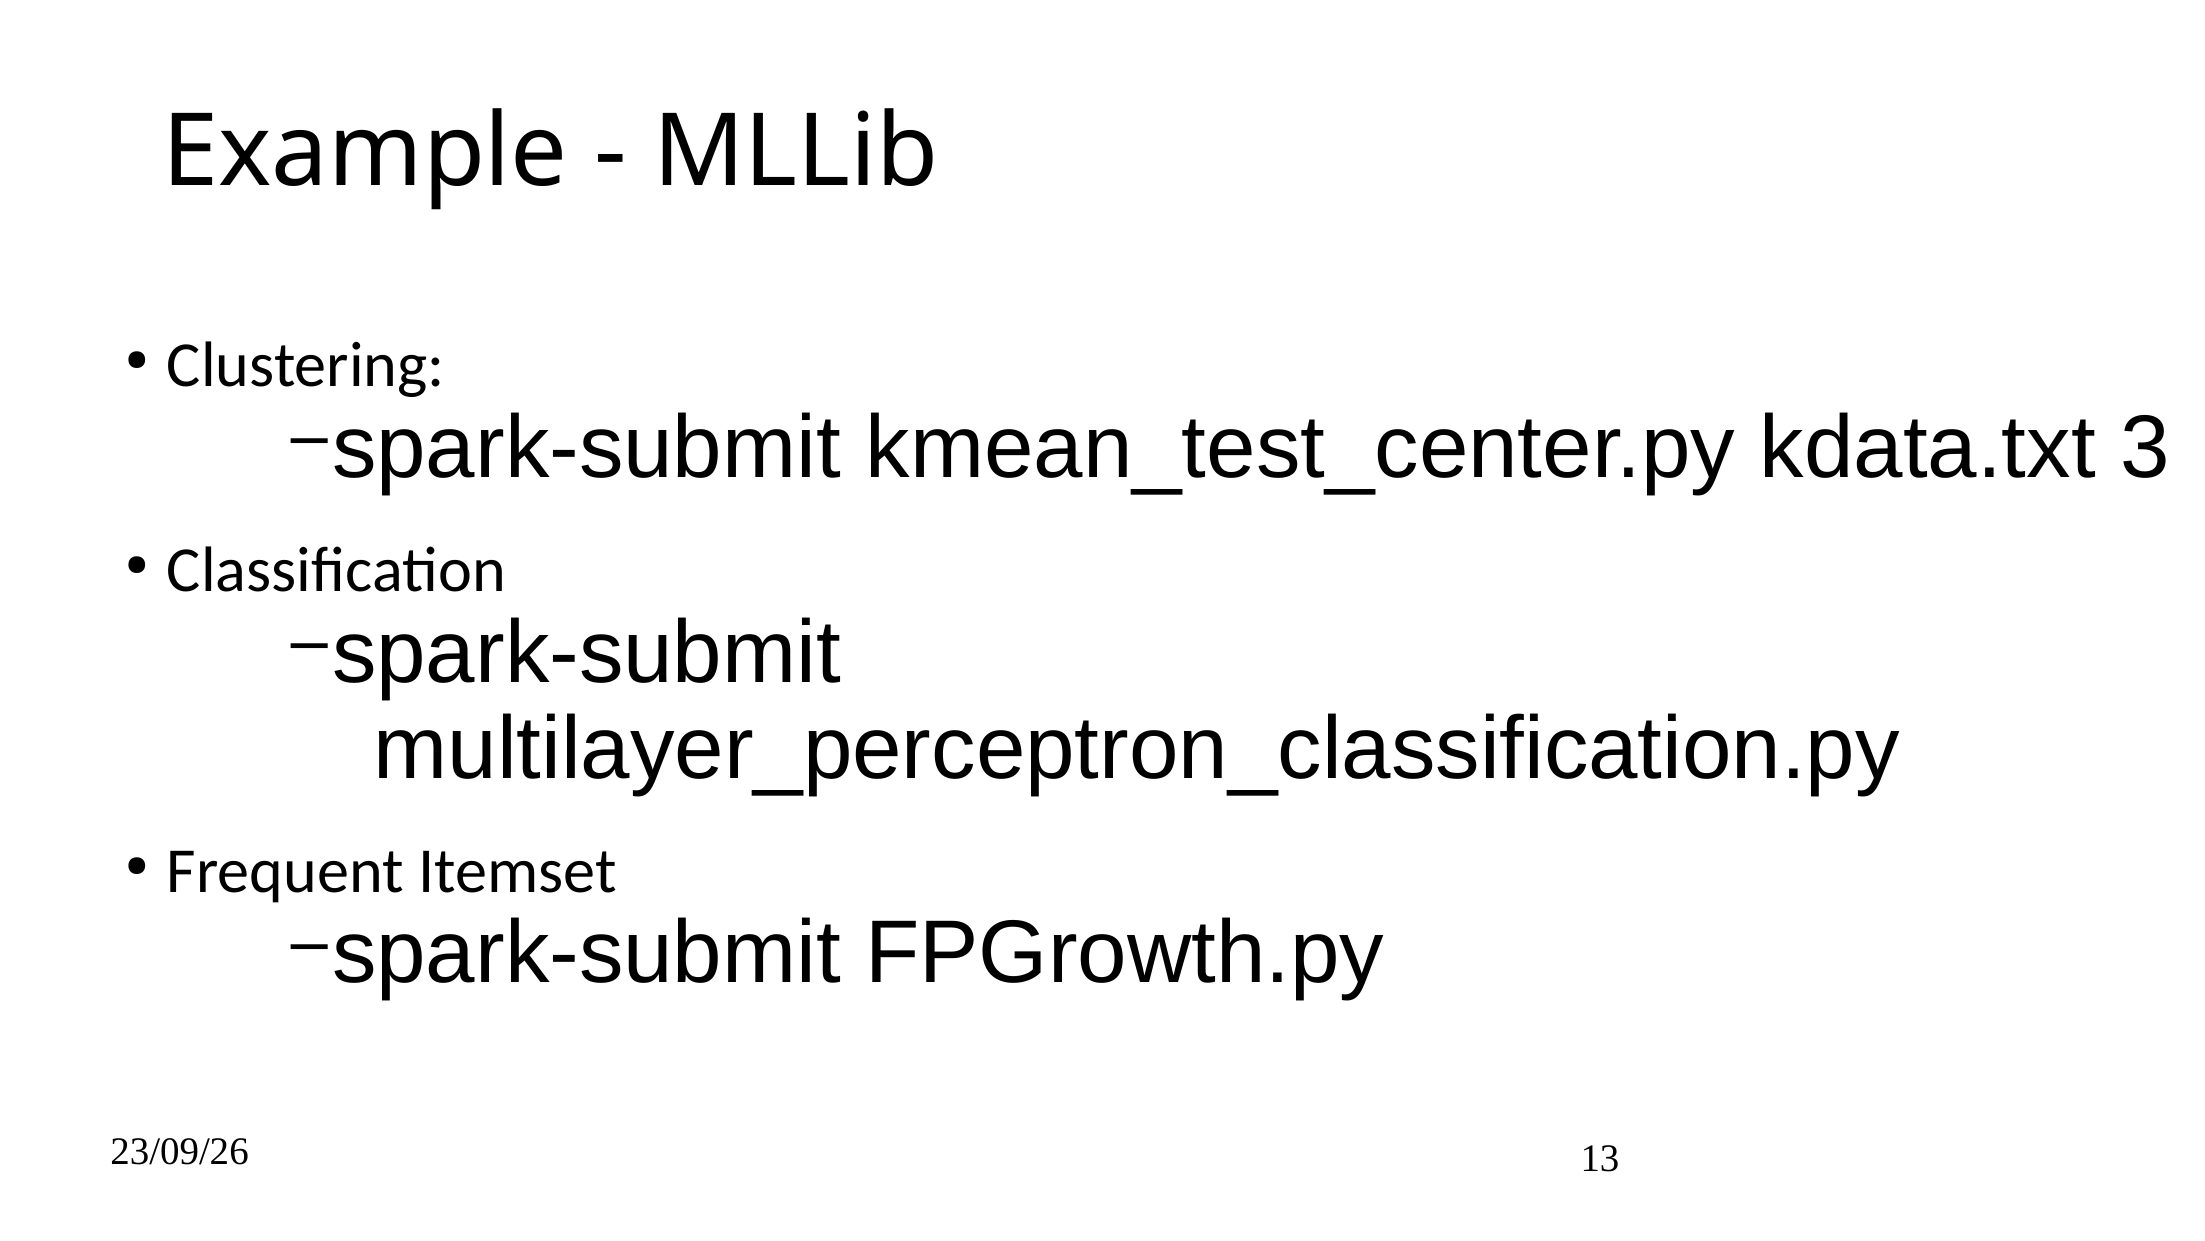

# Example - MLLib
Clustering:
spark-submit kmean_test_center.py kdata.txt 3
Classification
spark-submit multilayer_perceptron_classification.py
Frequent Itemset
spark-submit FPGrowth.py